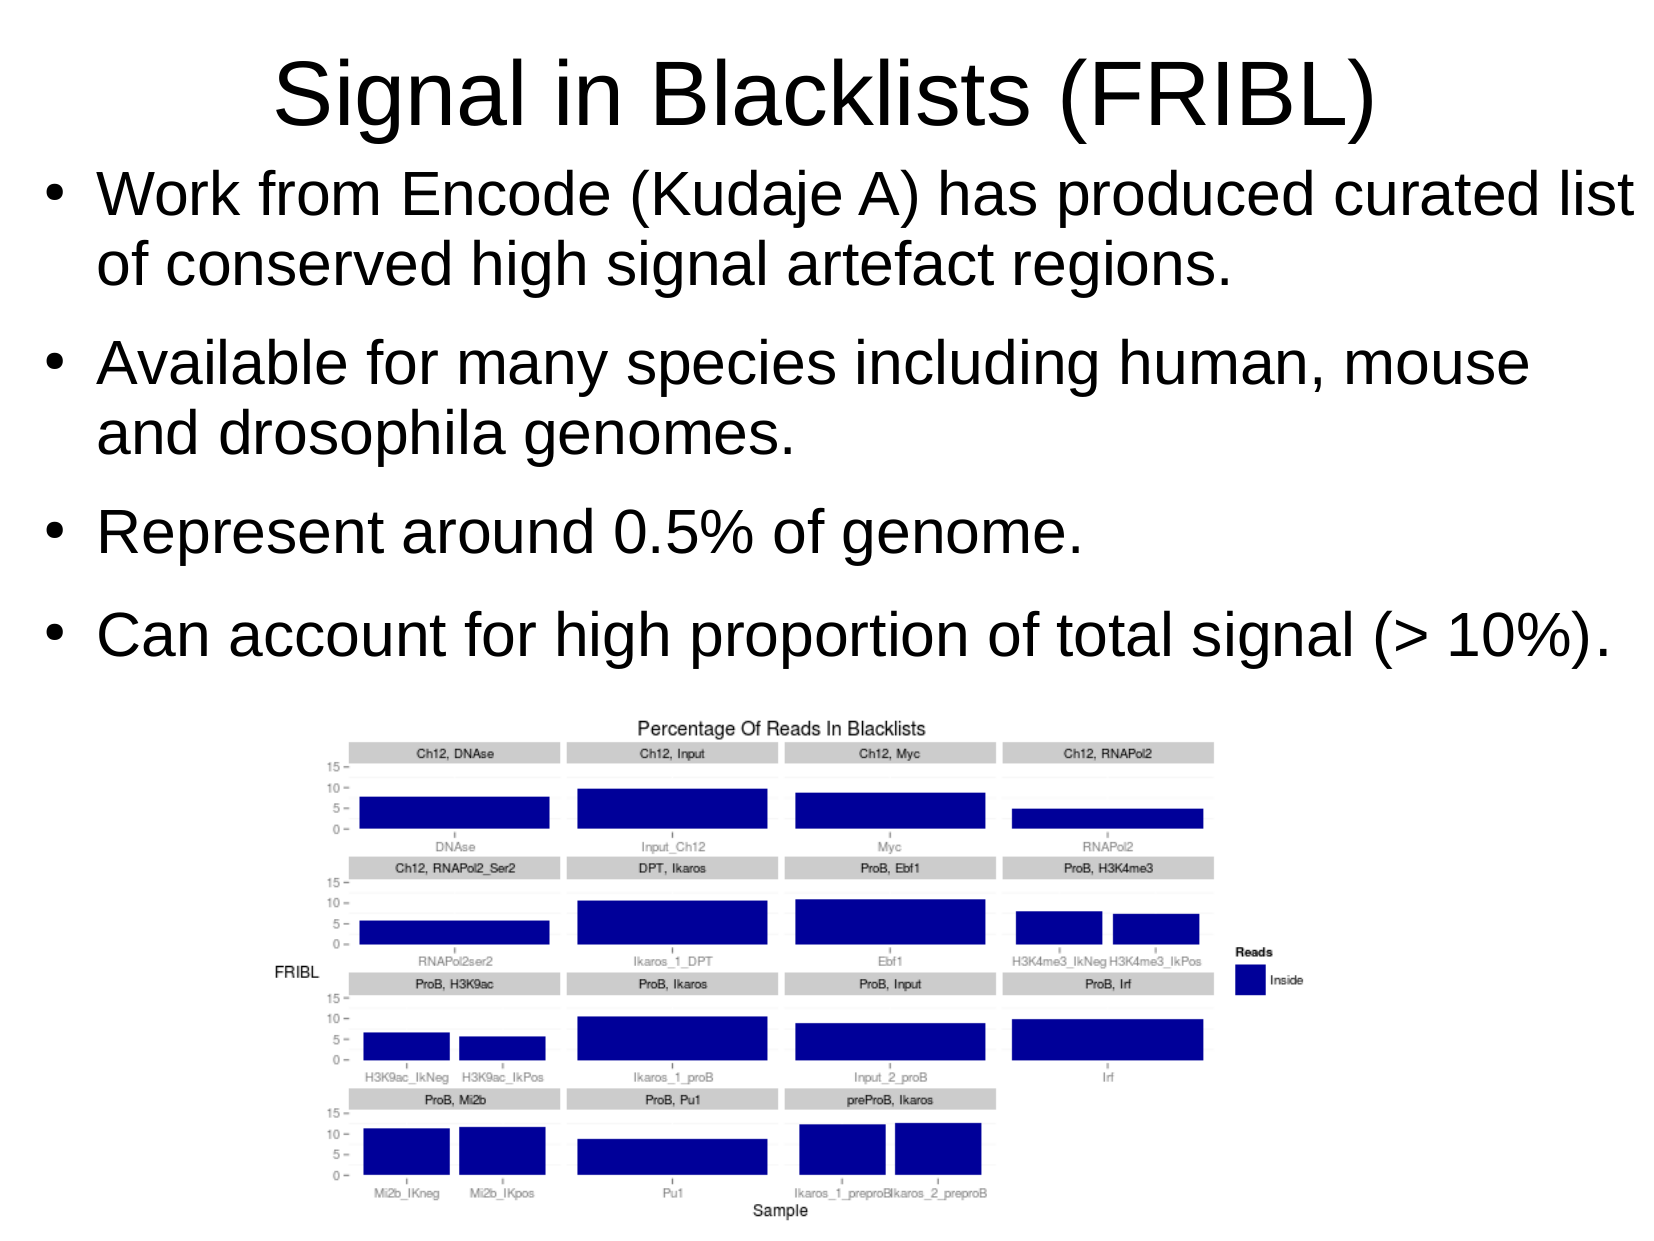

# Signal in Blacklists (FRIBL)
Work from Encode (Kudaje A) has produced curated list of conserved high signal artefact regions.
Available for many species including human, mouse and drosophila genomes.
Represent around 0.5% of genome.
Can account for high proportion of total signal (> 10%).